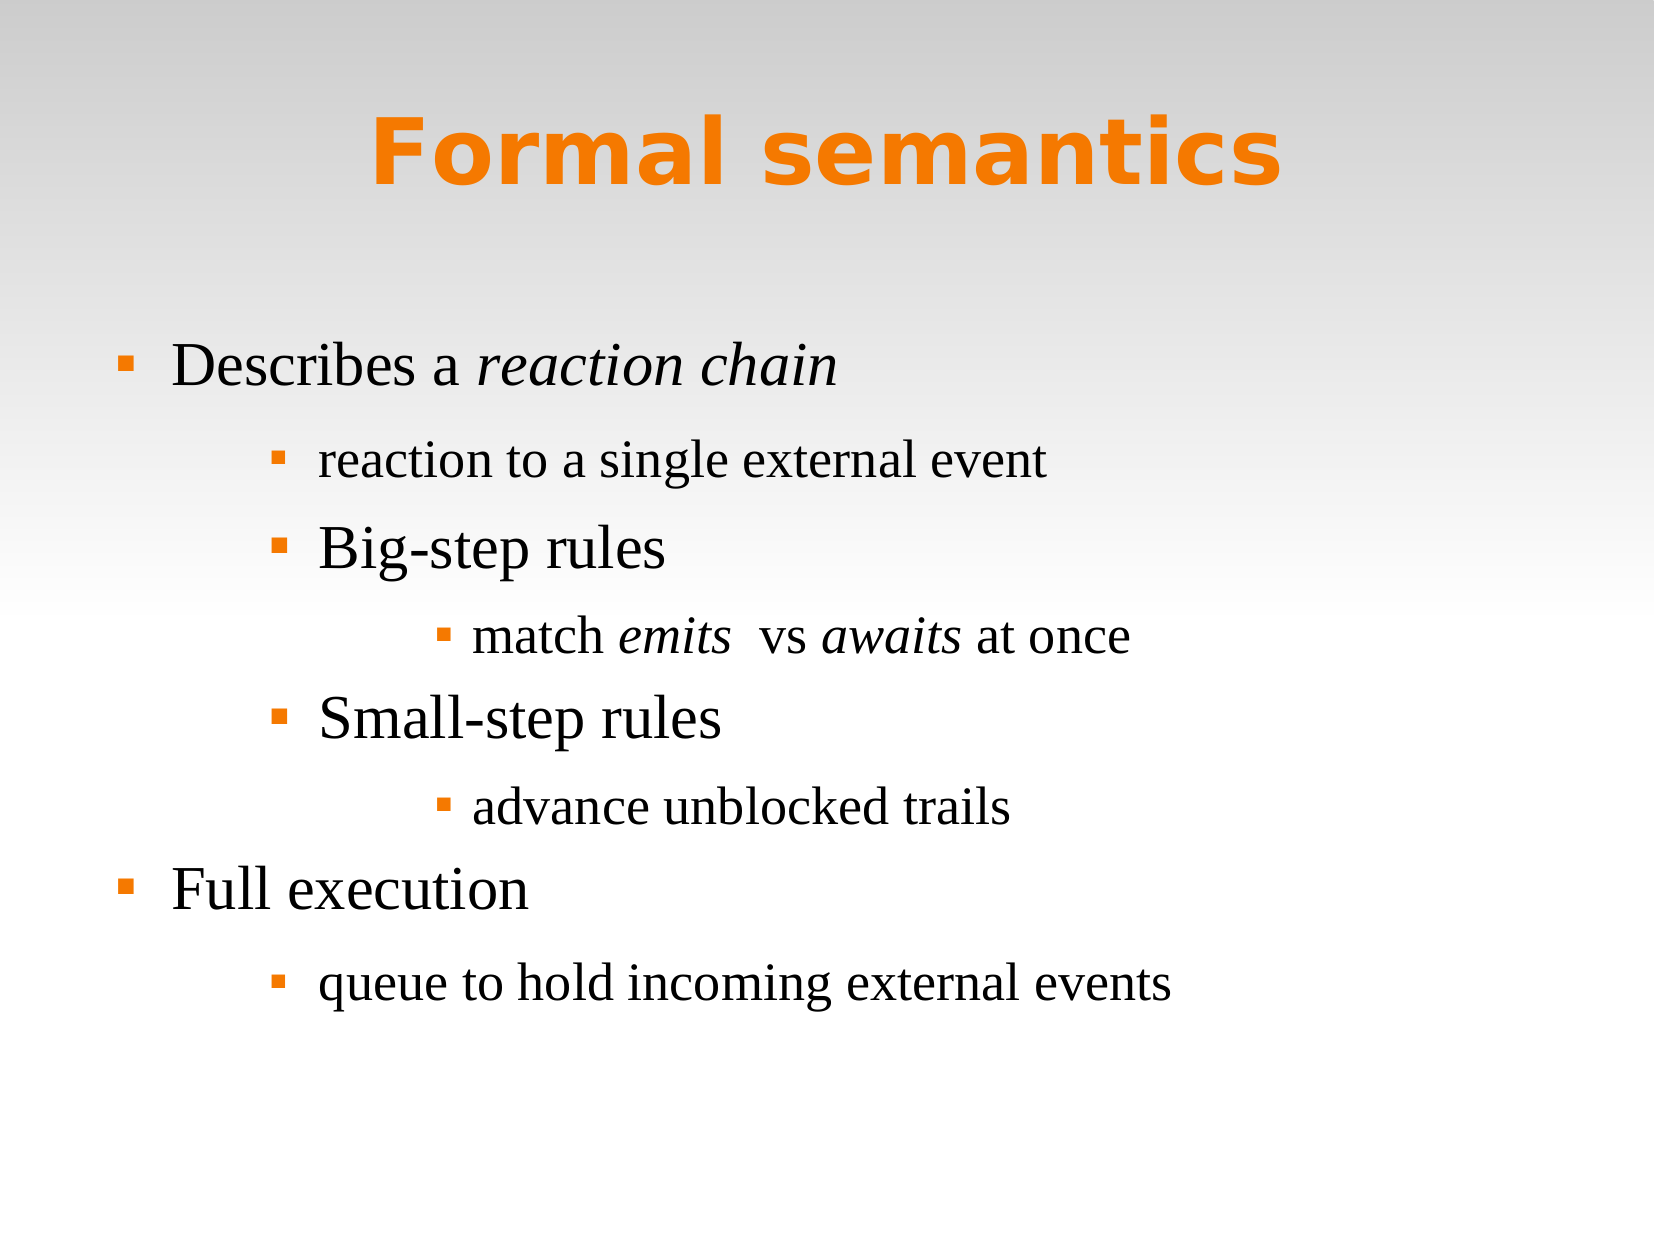

# Formal semantics
Describes a reaction chain
reaction to a single external event
Big-step rules
match emits vs awaits at once
Small-step rules
advance unblocked trails
Full execution
queue to hold incoming external events